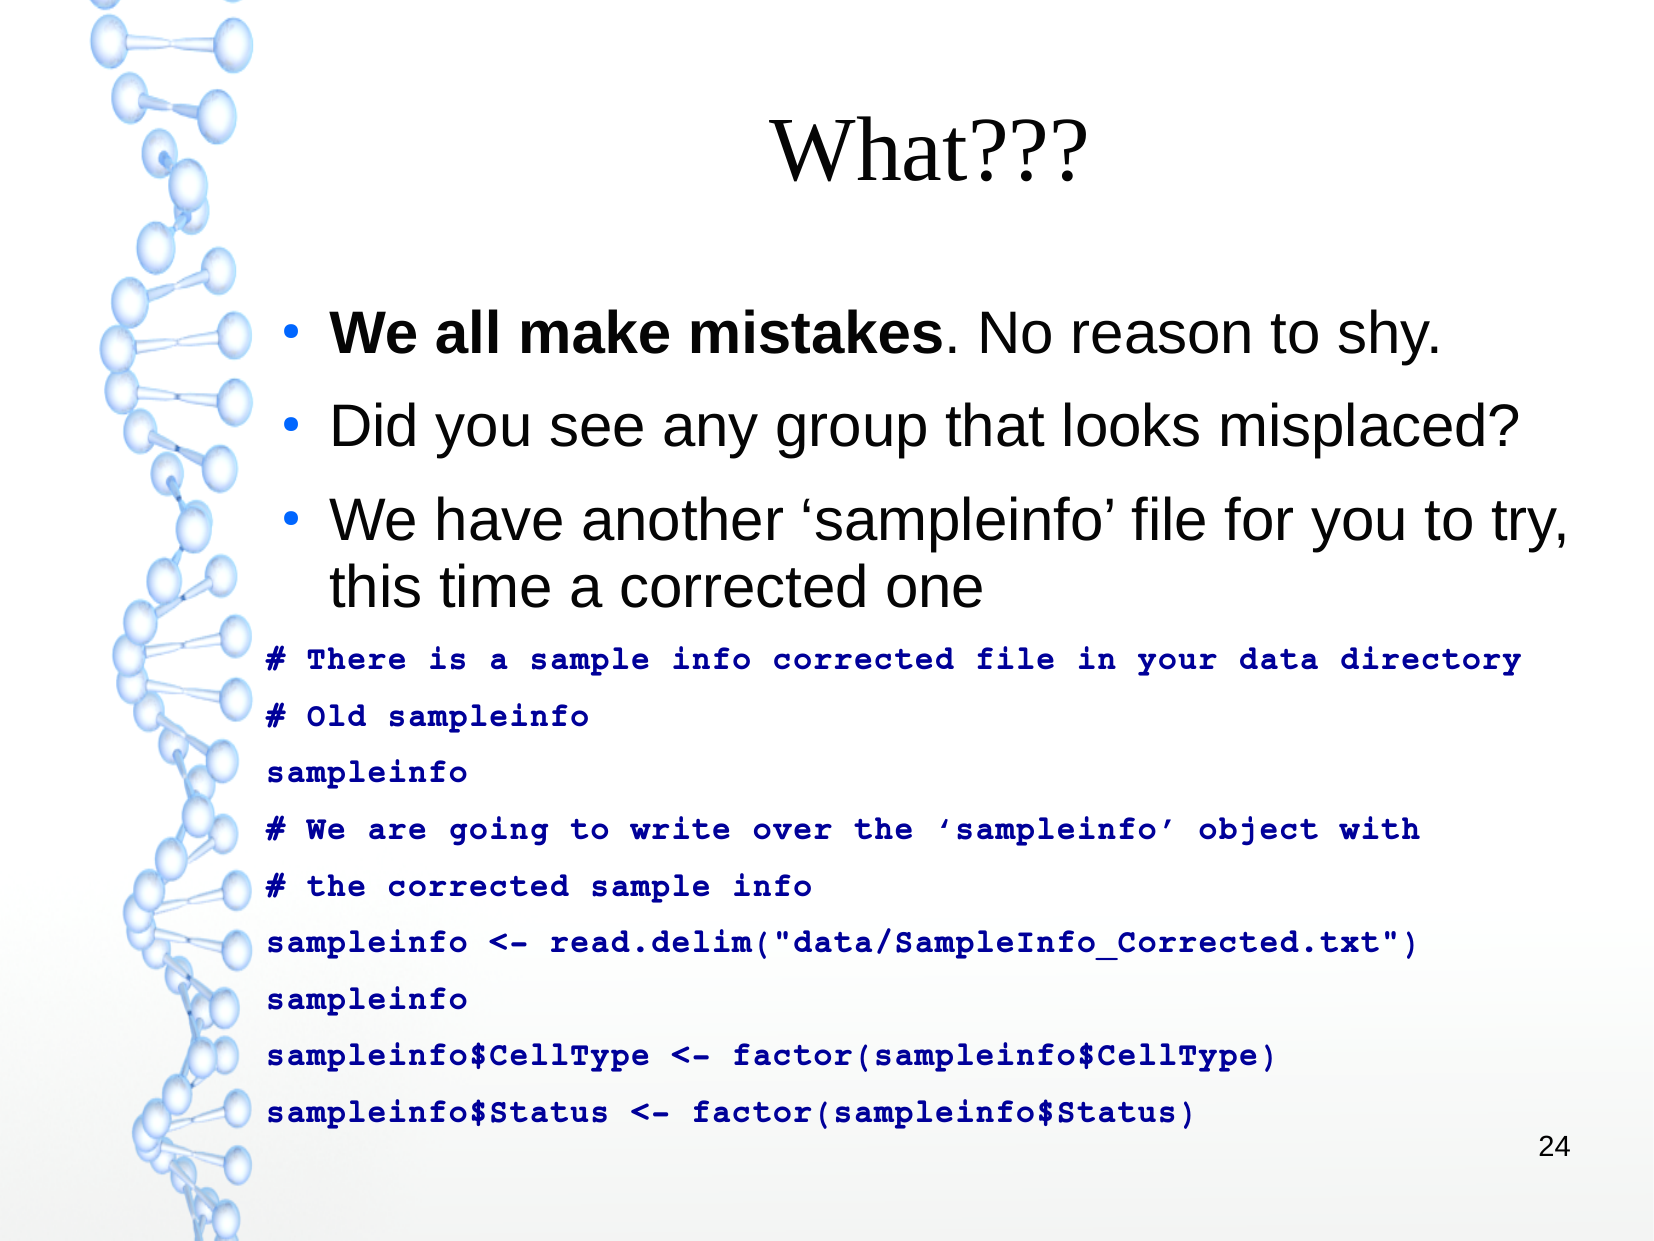

# What???
We all make mistakes. No reason to shy.
Did you see any group that looks misplaced?
We have another ‘sampleinfo’ file for you to try, this time a corrected one
# There is a sample info corrected file in your data directory
# Old sampleinfo
sampleinfo
# We are going to write over the ‘sampleinfo’ object with
# the corrected sample info
sampleinfo <- read.delim("data/SampleInfo_Corrected.txt")
sampleinfo
sampleinfo$CellType <- factor(sampleinfo$CellType)
sampleinfo$Status <- factor(sampleinfo$Status)
24